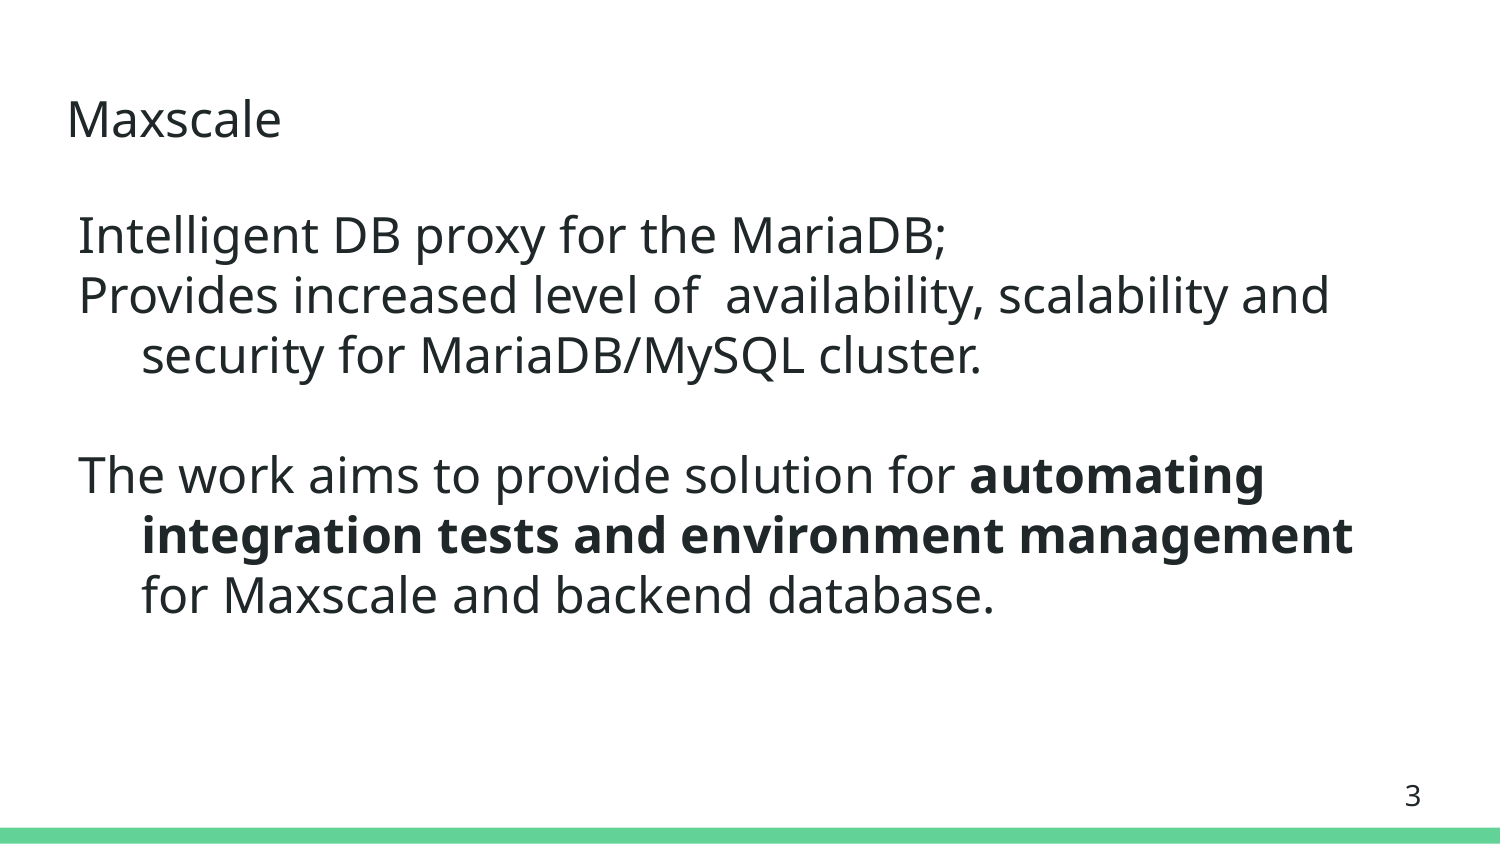

# Maxscale
Intelligent DB proxy for the MariaDB;
Provides increased level of availability, scalability and security for MariaDB/MySQL cluster.
The work aims to provide solution for automating integration tests and environment management for Maxscale and backend database.